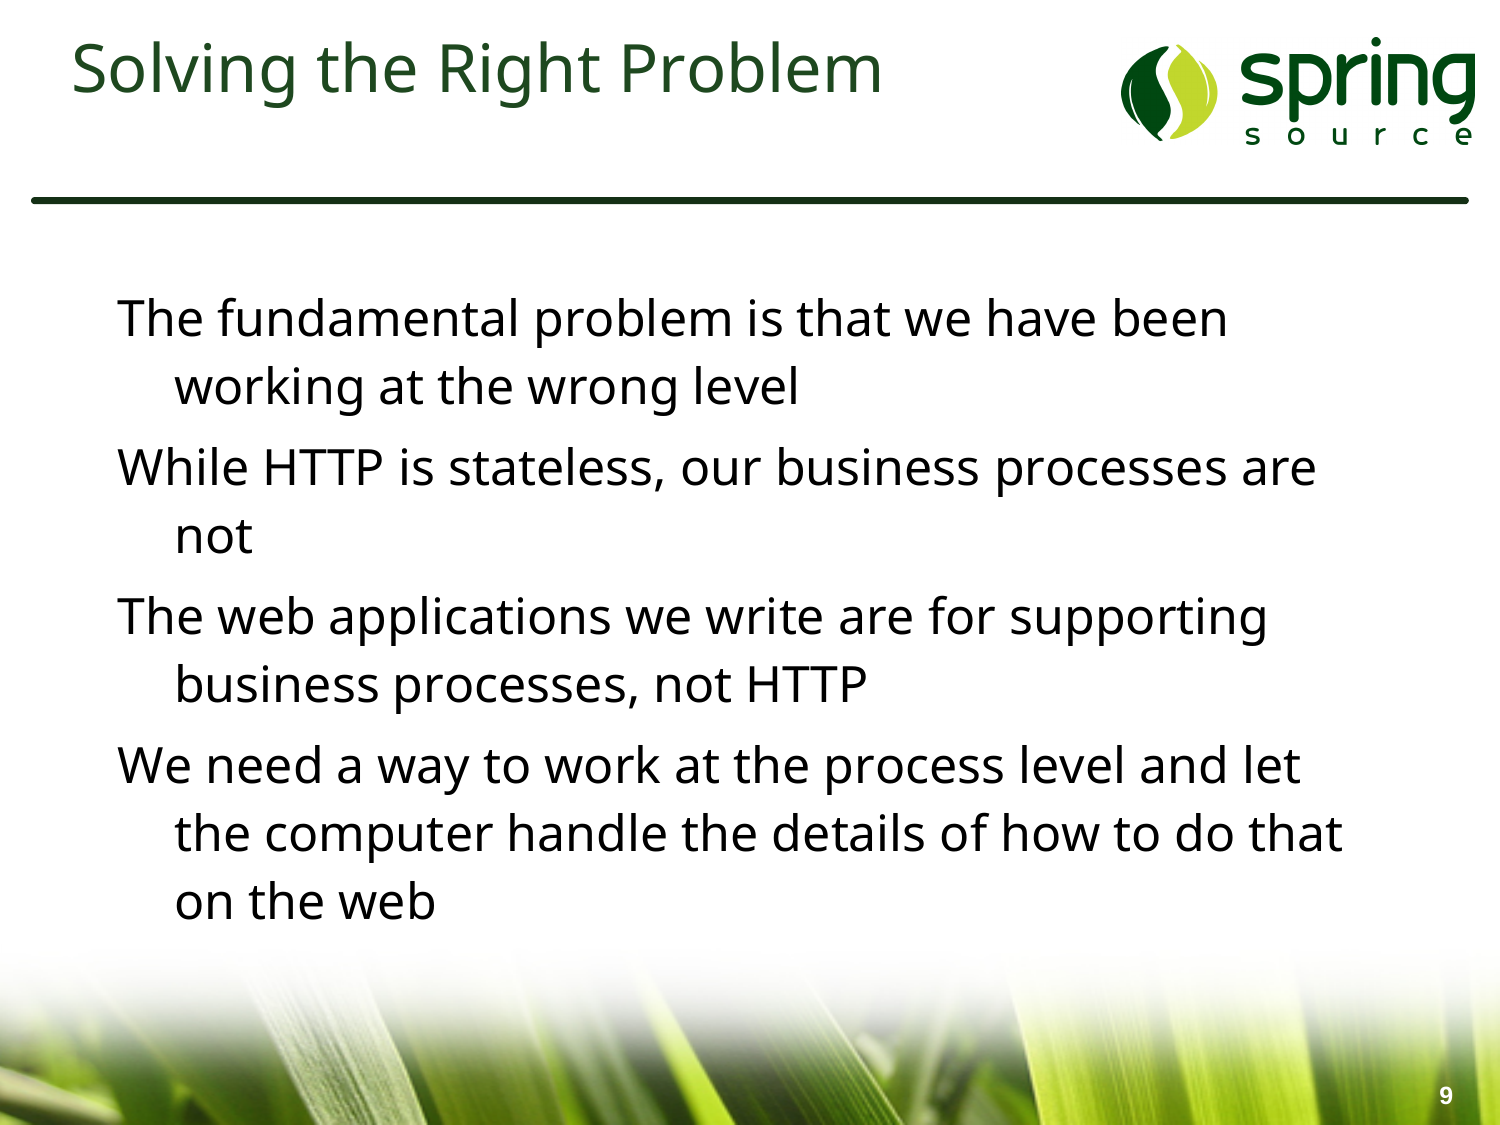

# Solving the Right Problem
The fundamental problem is that we have been working at the wrong level
While HTTP is stateless, our business processes are not
The web applications we write are for supporting business processes, not HTTP
We need a way to work at the process level and let the computer handle the details of how to do that on the web